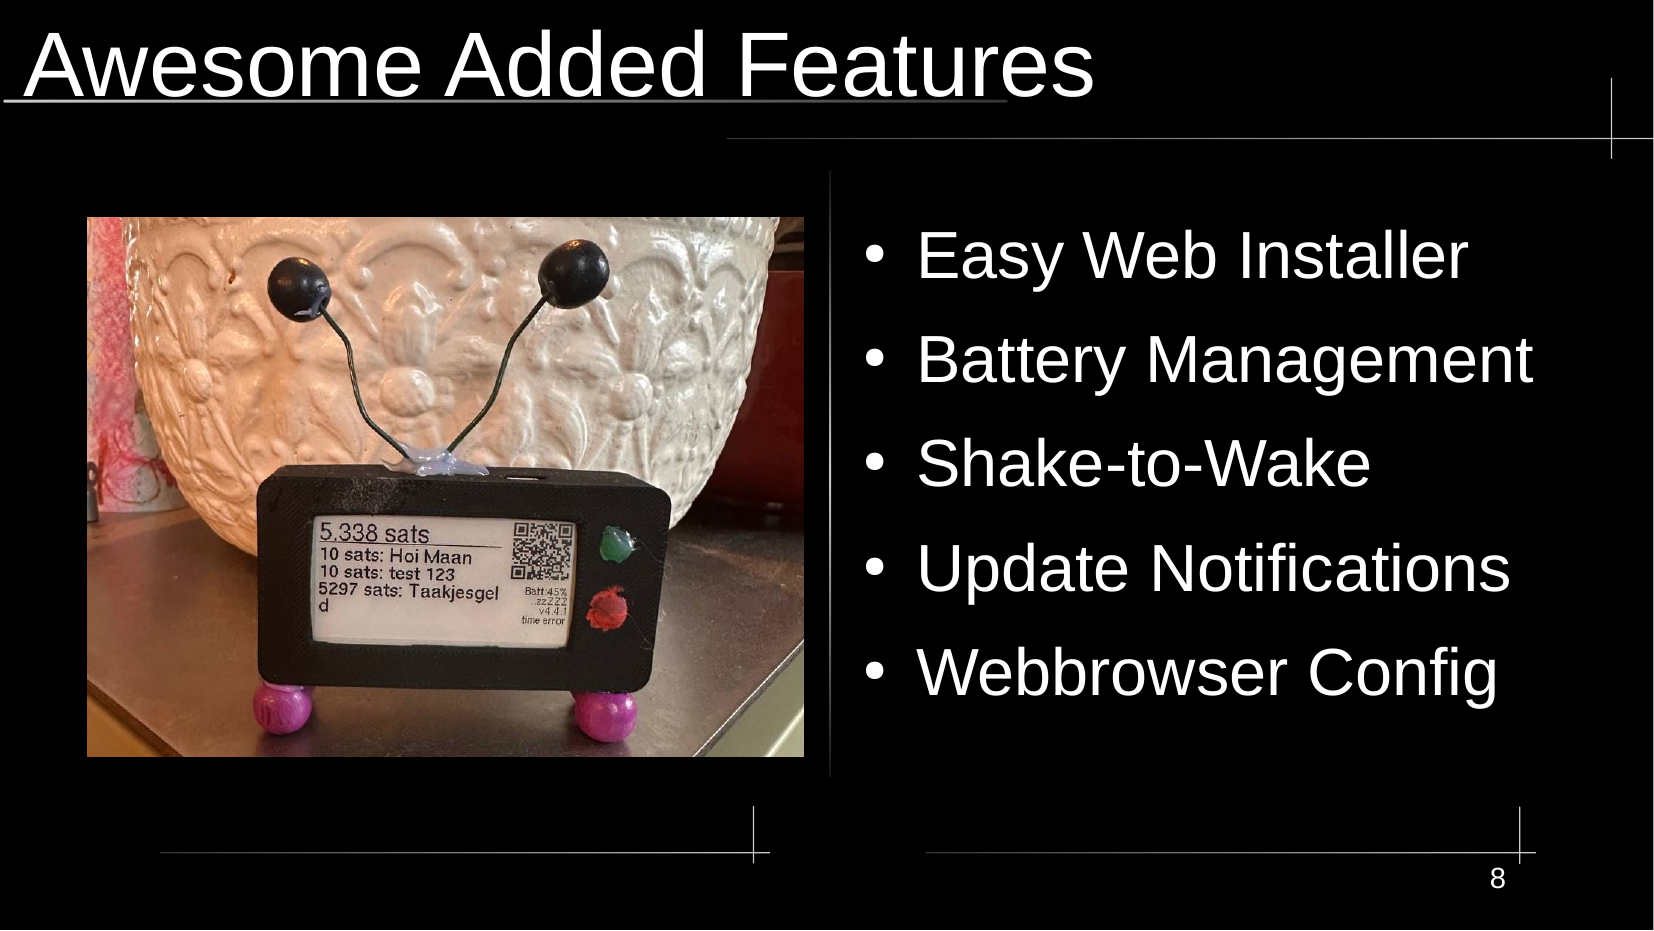

# Awesome Added Features
Easy Web Installer
Battery Management
Shake-to-Wake
Update Notifications
Webbrowser Config
8